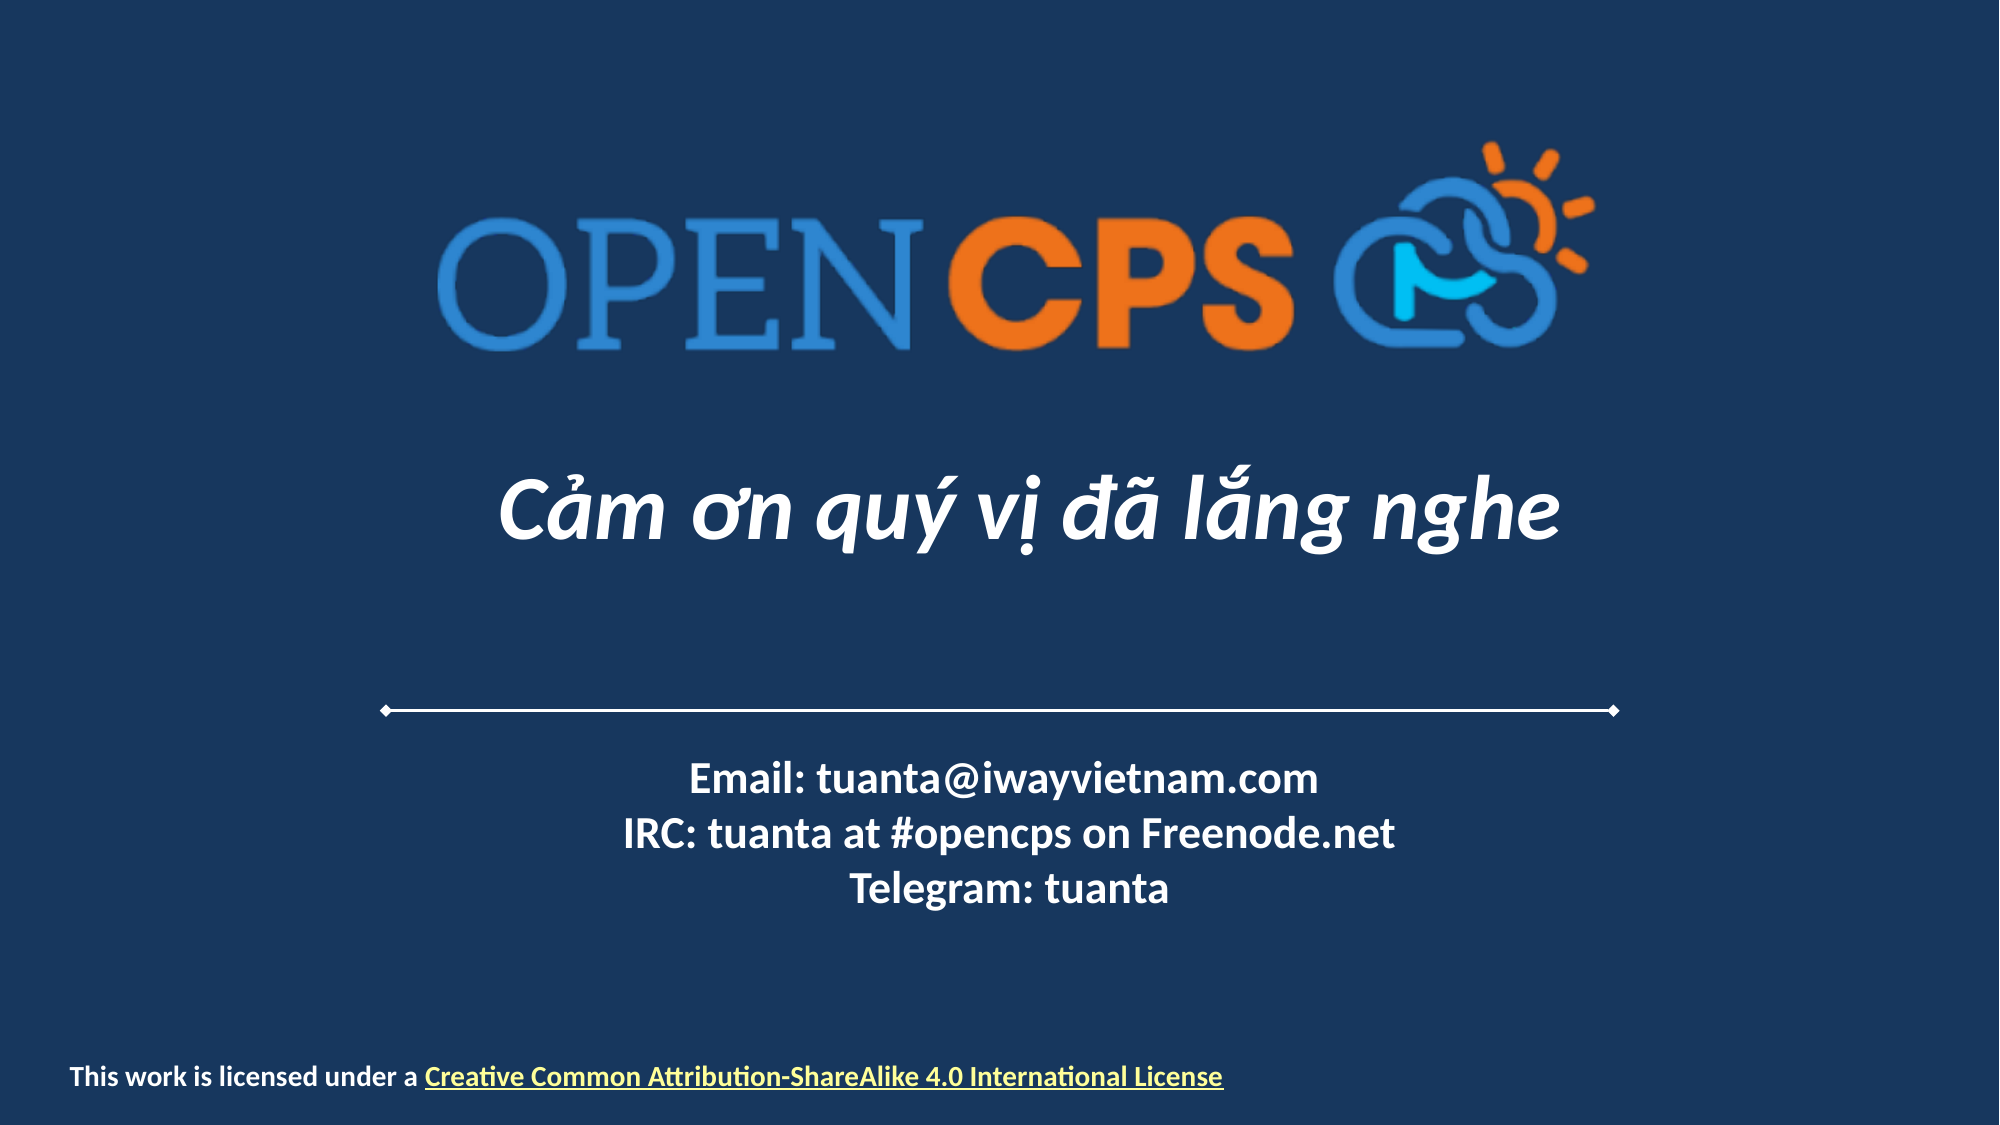

Cảm ơn quý vị đã lắng nghe
Email: tuanta@iwayvietnam.com
IRC: tuanta at #opencps on Freenode.net
Telegram: tuanta
This work is licensed under a Creative Common Attribution-ShareAlike 4.0 International License